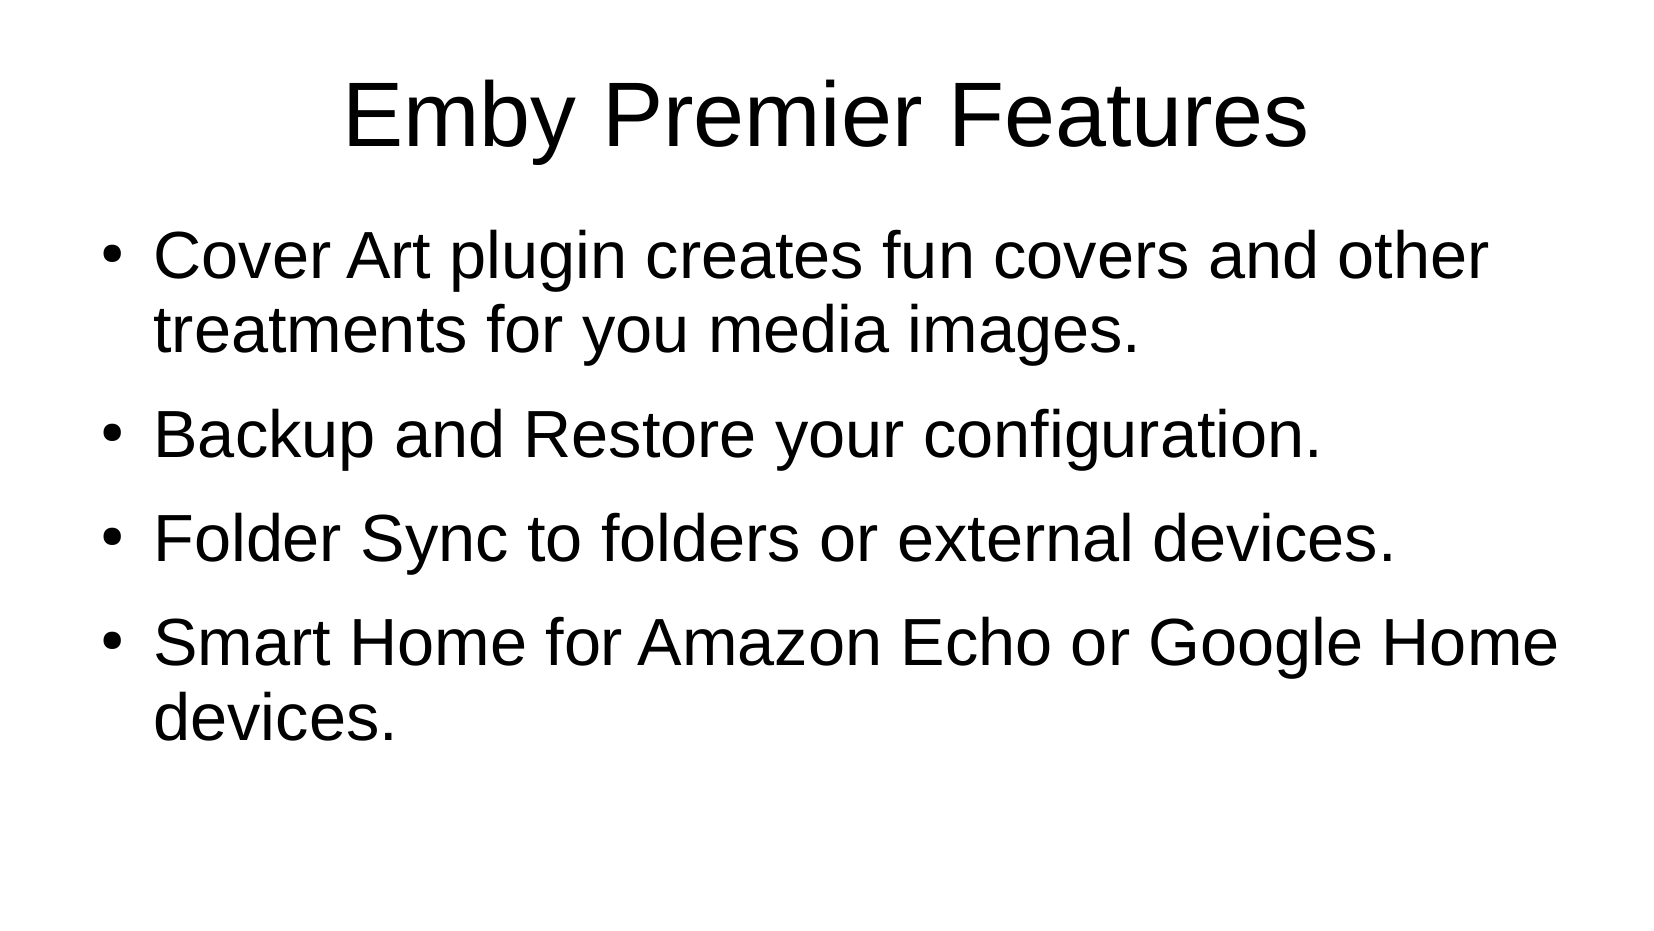

# Emby Premier Features
Cover Art plugin creates fun covers and other treatments for you media images.
Backup and Restore your configuration.
Folder Sync to folders or external devices.
Smart Home for Amazon Echo or Google Home devices.